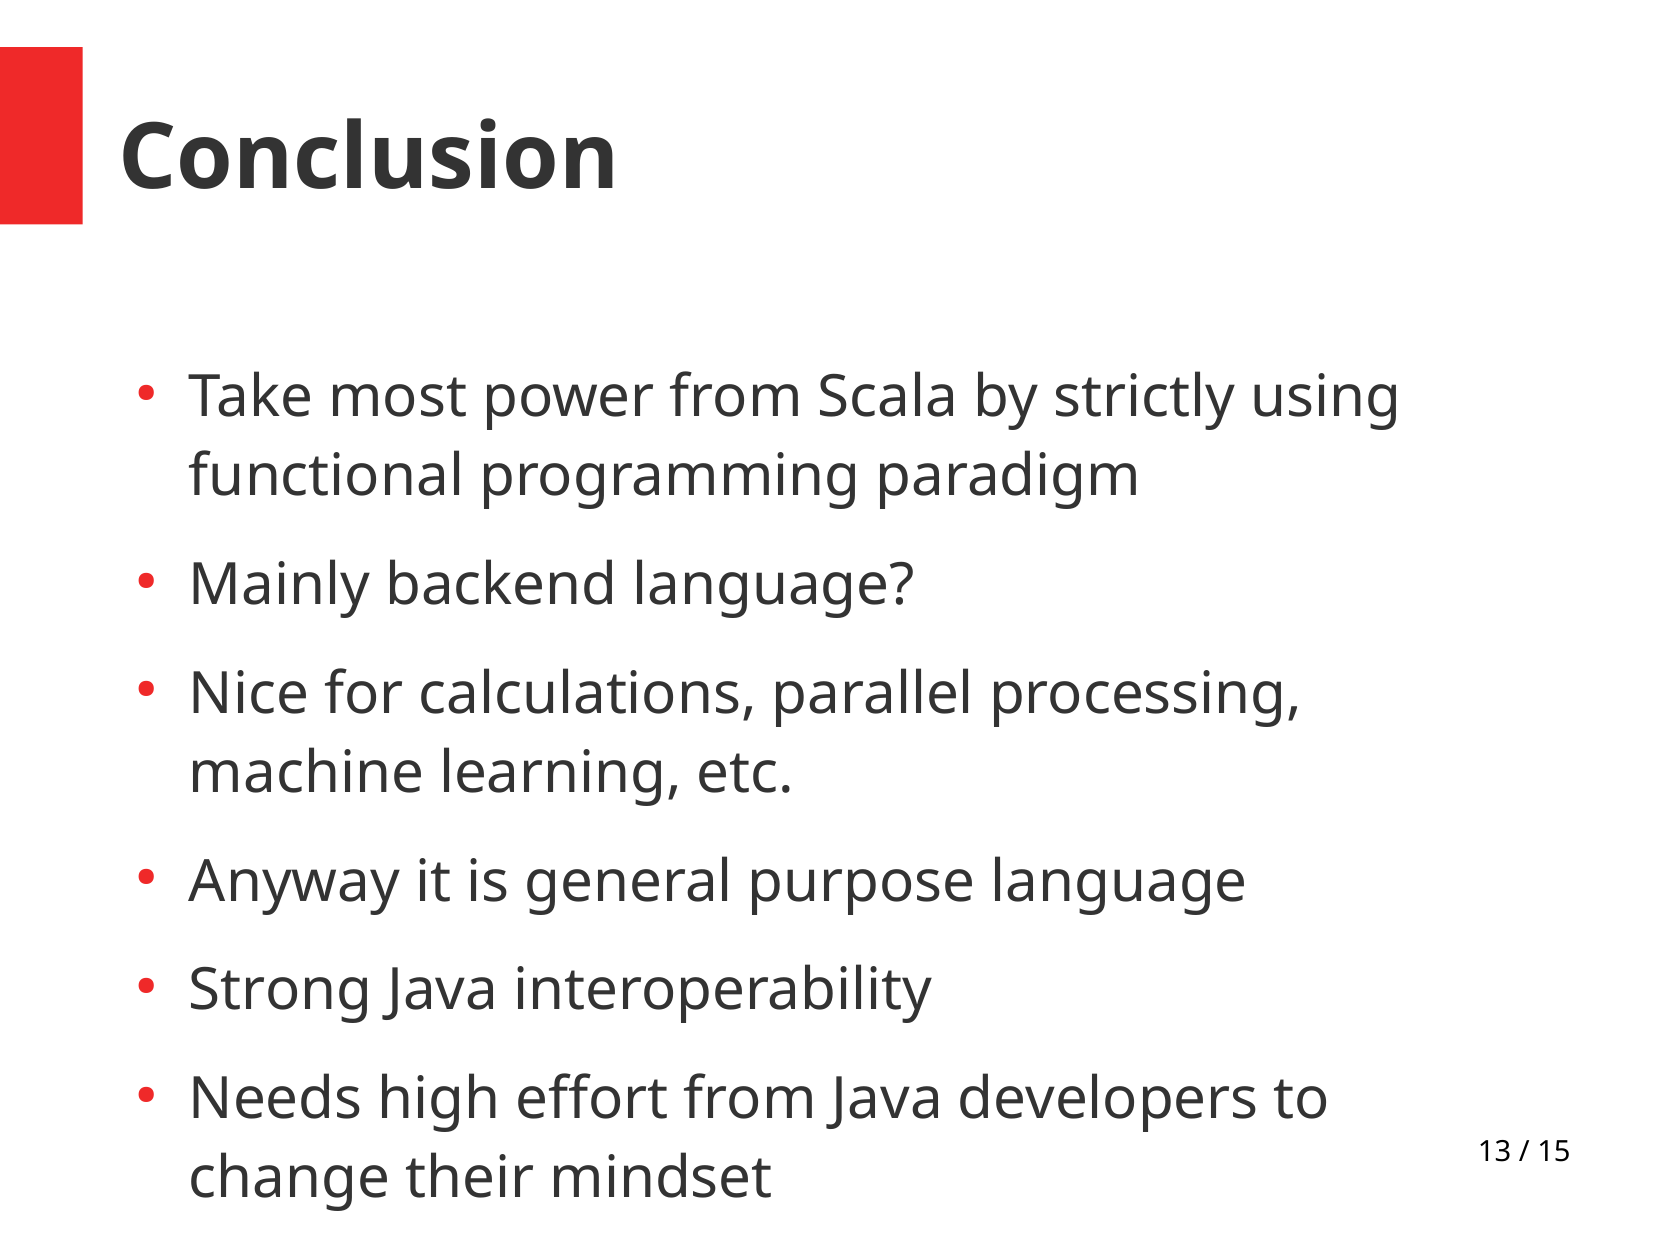

# Conclusion
Take most power from Scala by strictly using functional programming paradigm
Mainly backend language?
Nice for calculations, parallel processing, machine learning, etc.
Anyway it is general purpose language
Strong Java interoperability
Needs high effort from Java developers to change their mindset
13